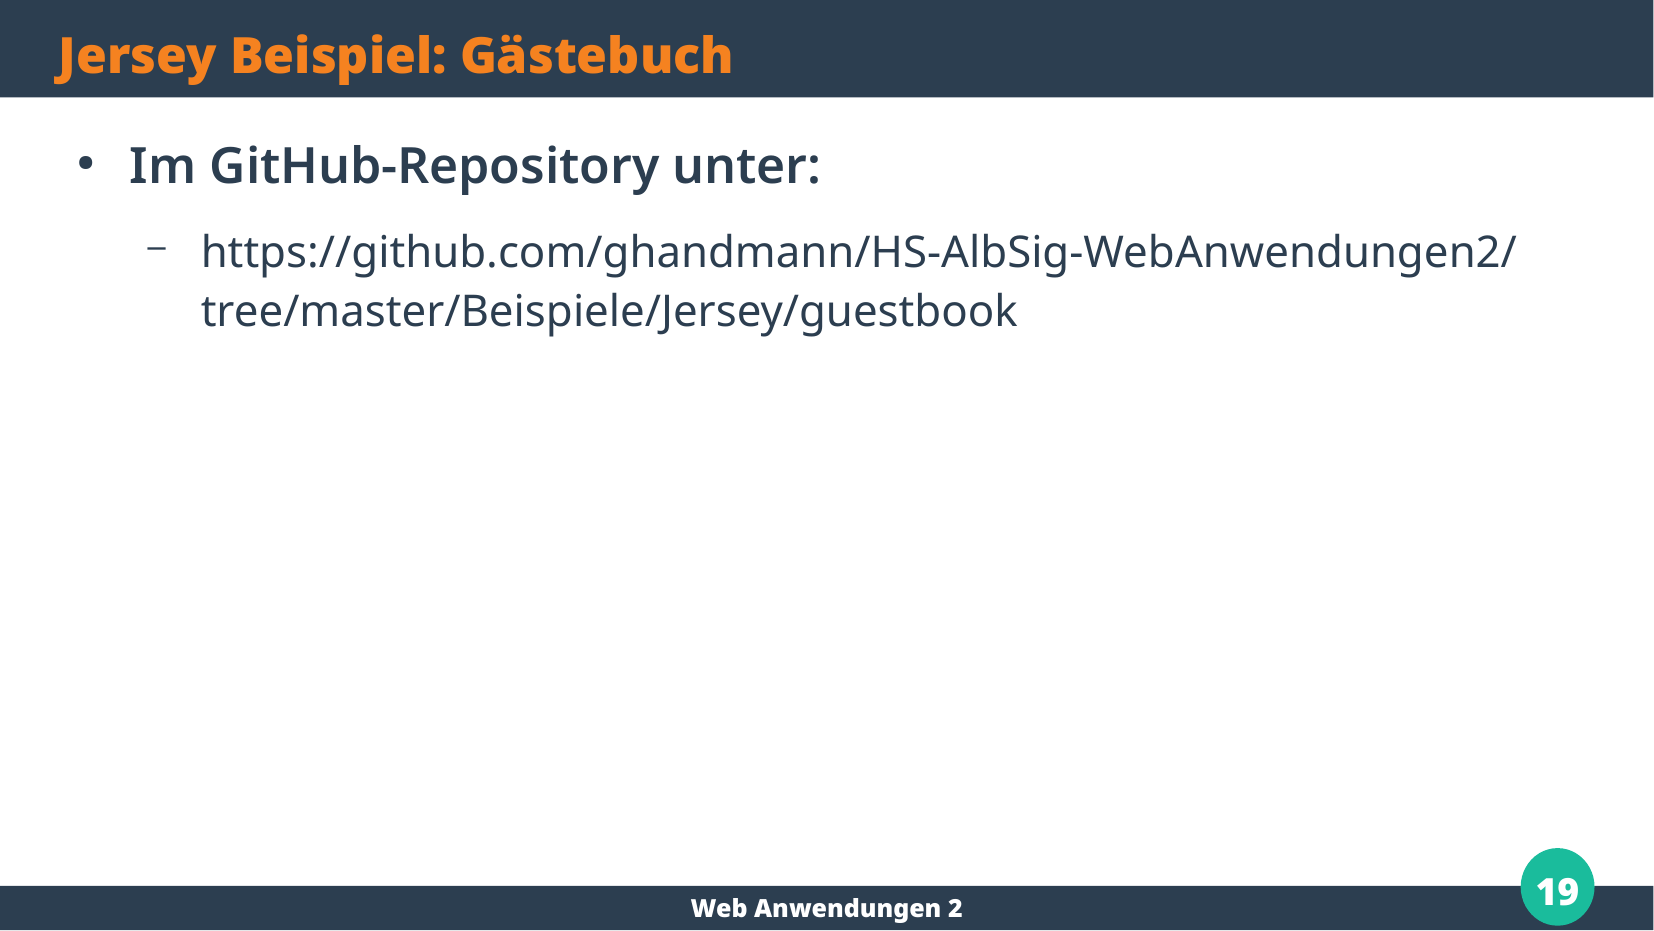

# Jersey Beispiel: Gästebuch
Im GitHub-Repository unter:
https://github.com/ghandmann/HS-AlbSig-WebAnwendungen2/tree/master/Beispiele/Jersey/guestbook
19